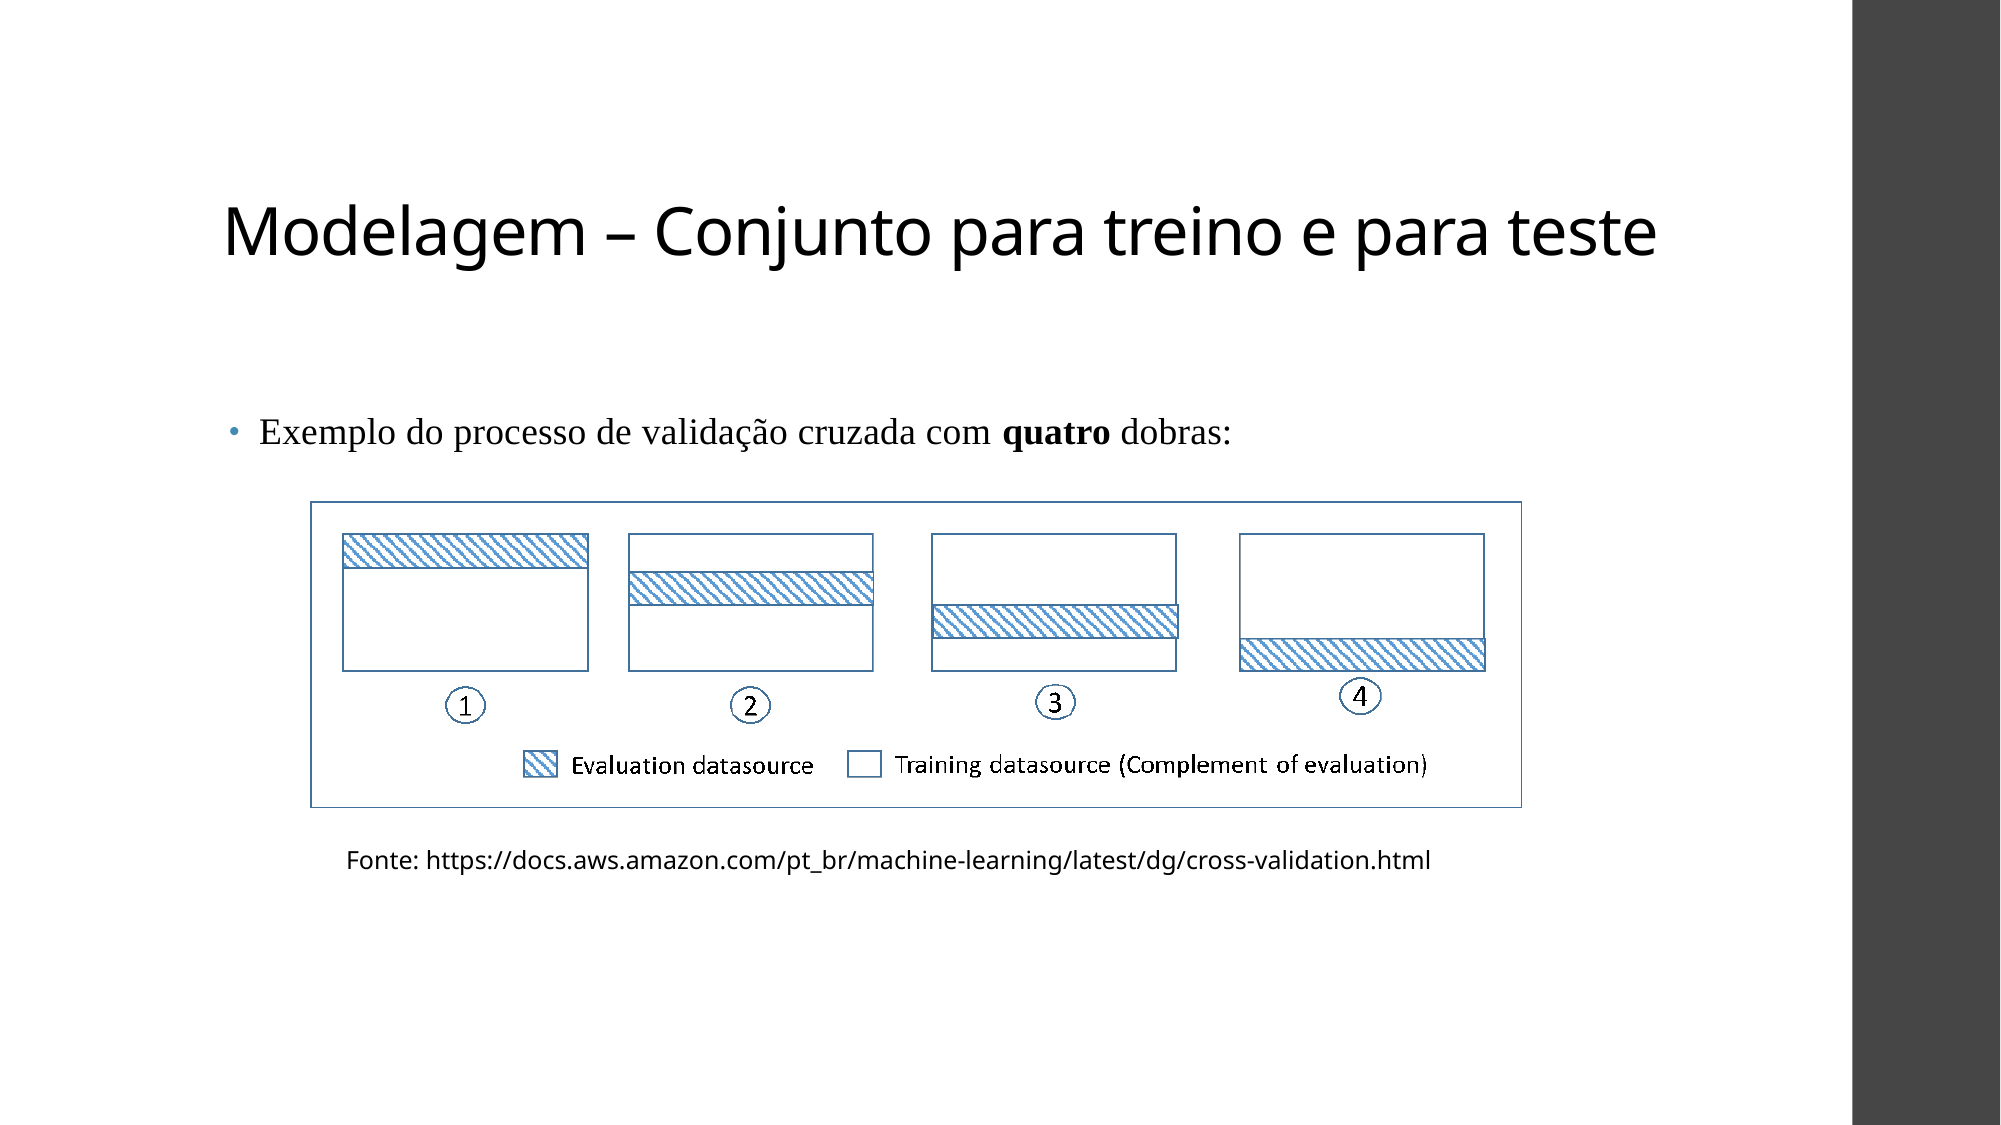

# Modelagem – Conjunto para treino e para teste
Exemplo do processo de validação cruzada com quatro dobras:
Fonte: https://docs.aws.amazon.com/pt_br/machine-learning/latest/dg/cross-validation.html